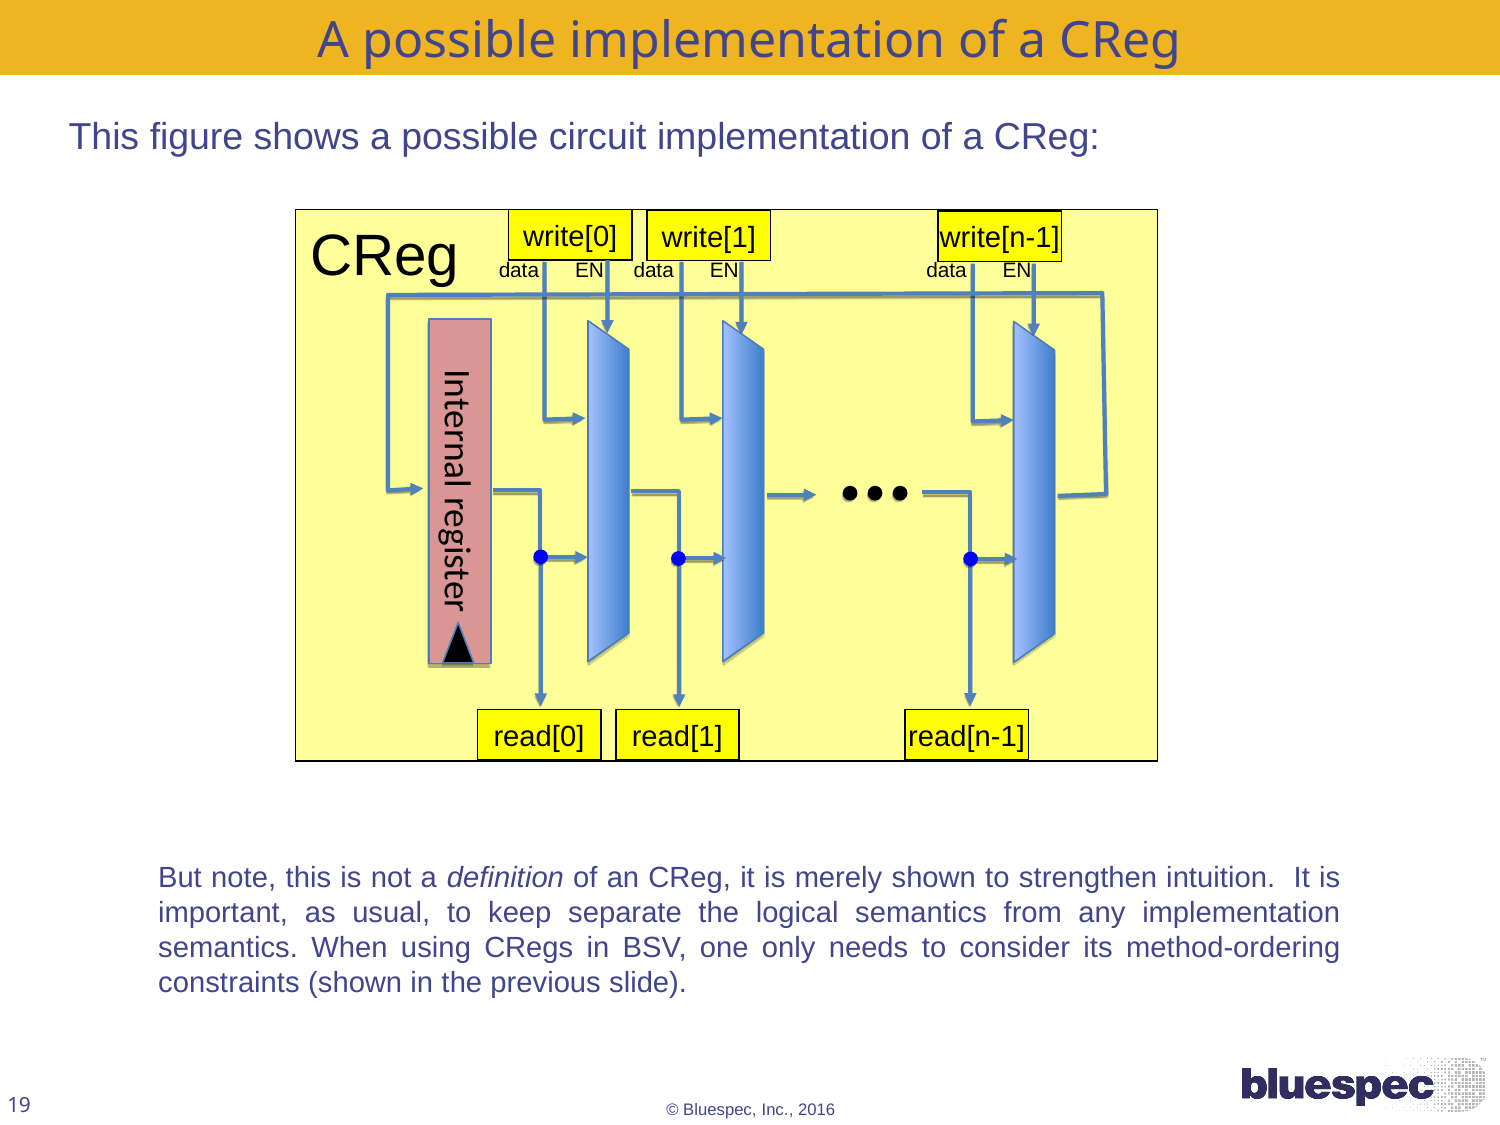

A possible implementation of a CReg
This figure shows a possible circuit implementation of a CReg:
write[0]
CReg
write[1]
write[n-1]
data
EN
data
EN
data
EN
Internal register
read[0]
read[1]
read[n-1]
But note, this is not a definition of an CReg, it is merely shown to strengthen intuition. It is important, as usual, to keep separate the logical semantics from any implementation semantics. When using CRegs in BSV, one only needs to consider its method-ordering constraints (shown in the previous slide).